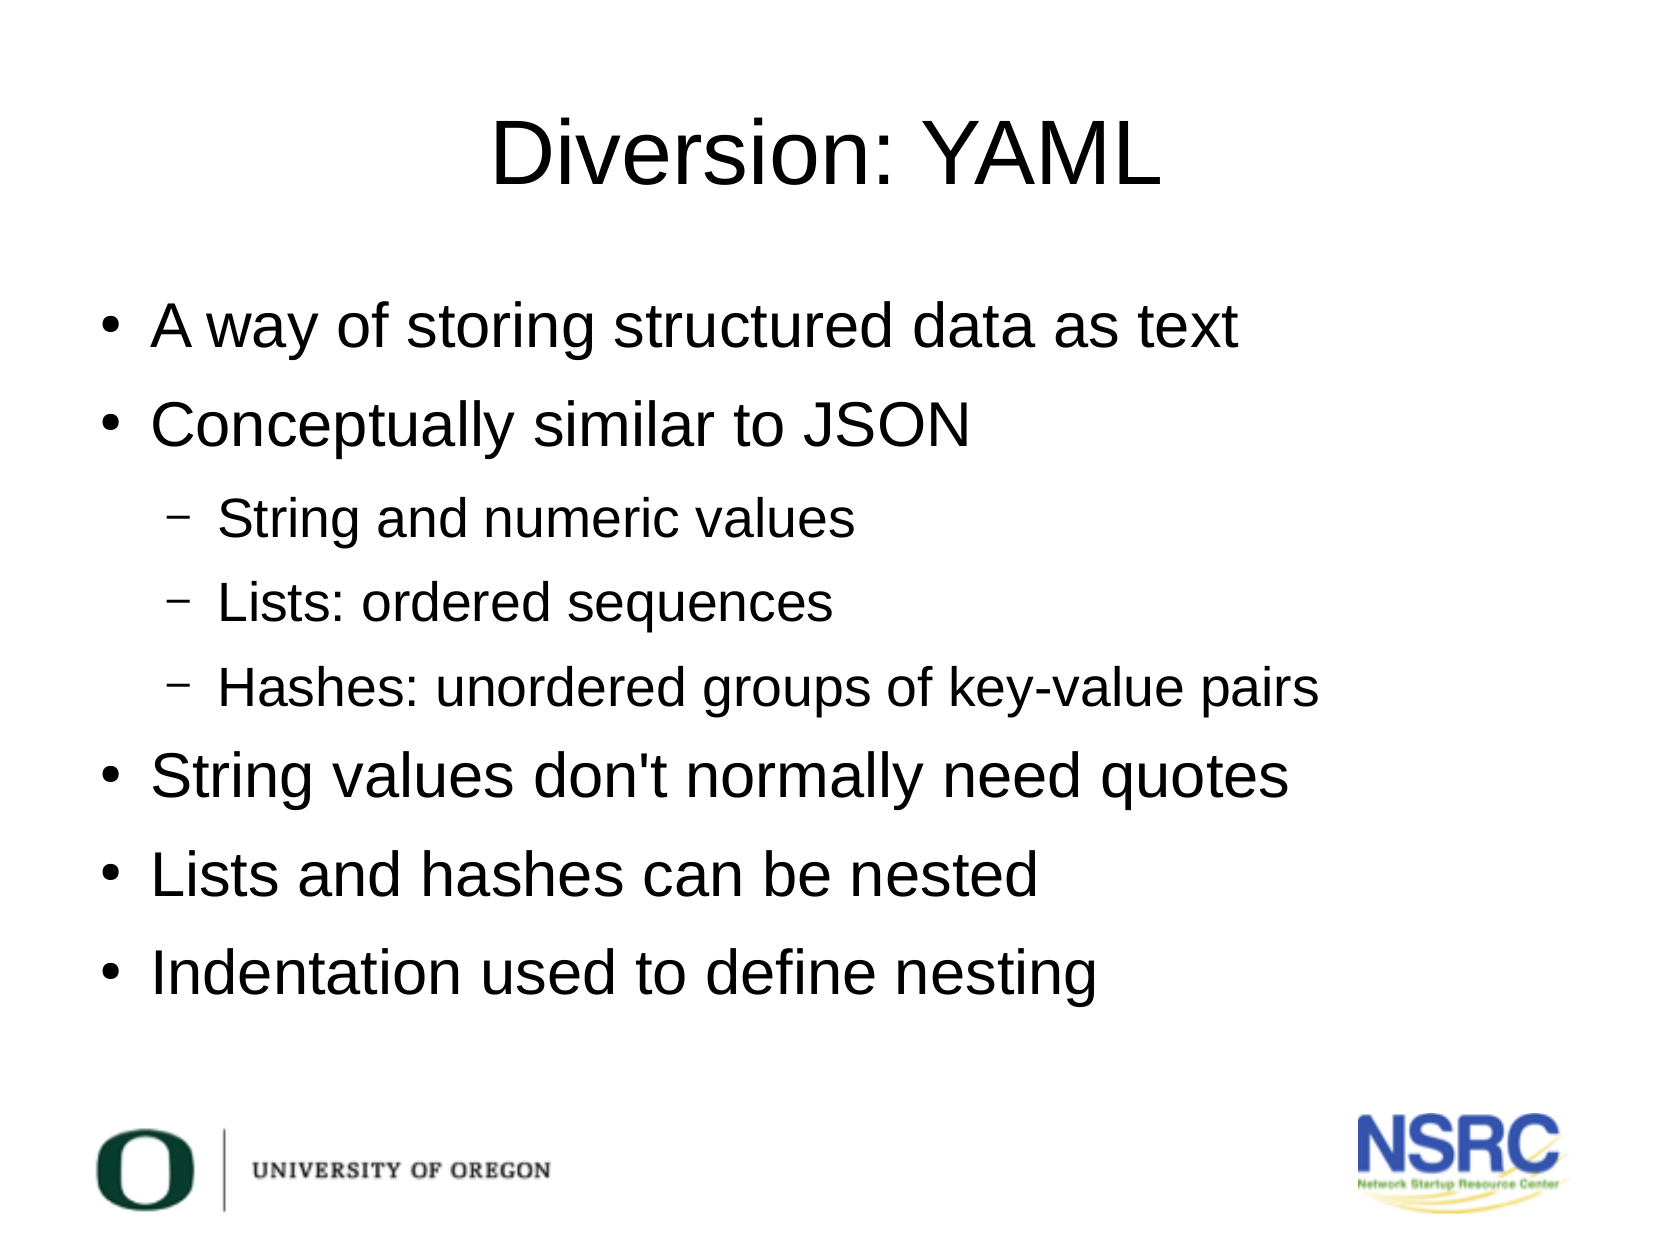

# Diversion: YAML
A way of storing structured data as text
Conceptually similar to JSON
String and numeric values
Lists: ordered sequences
Hashes: unordered groups of key-value pairs
String values don't normally need quotes
Lists and hashes can be nested
Indentation used to define nesting